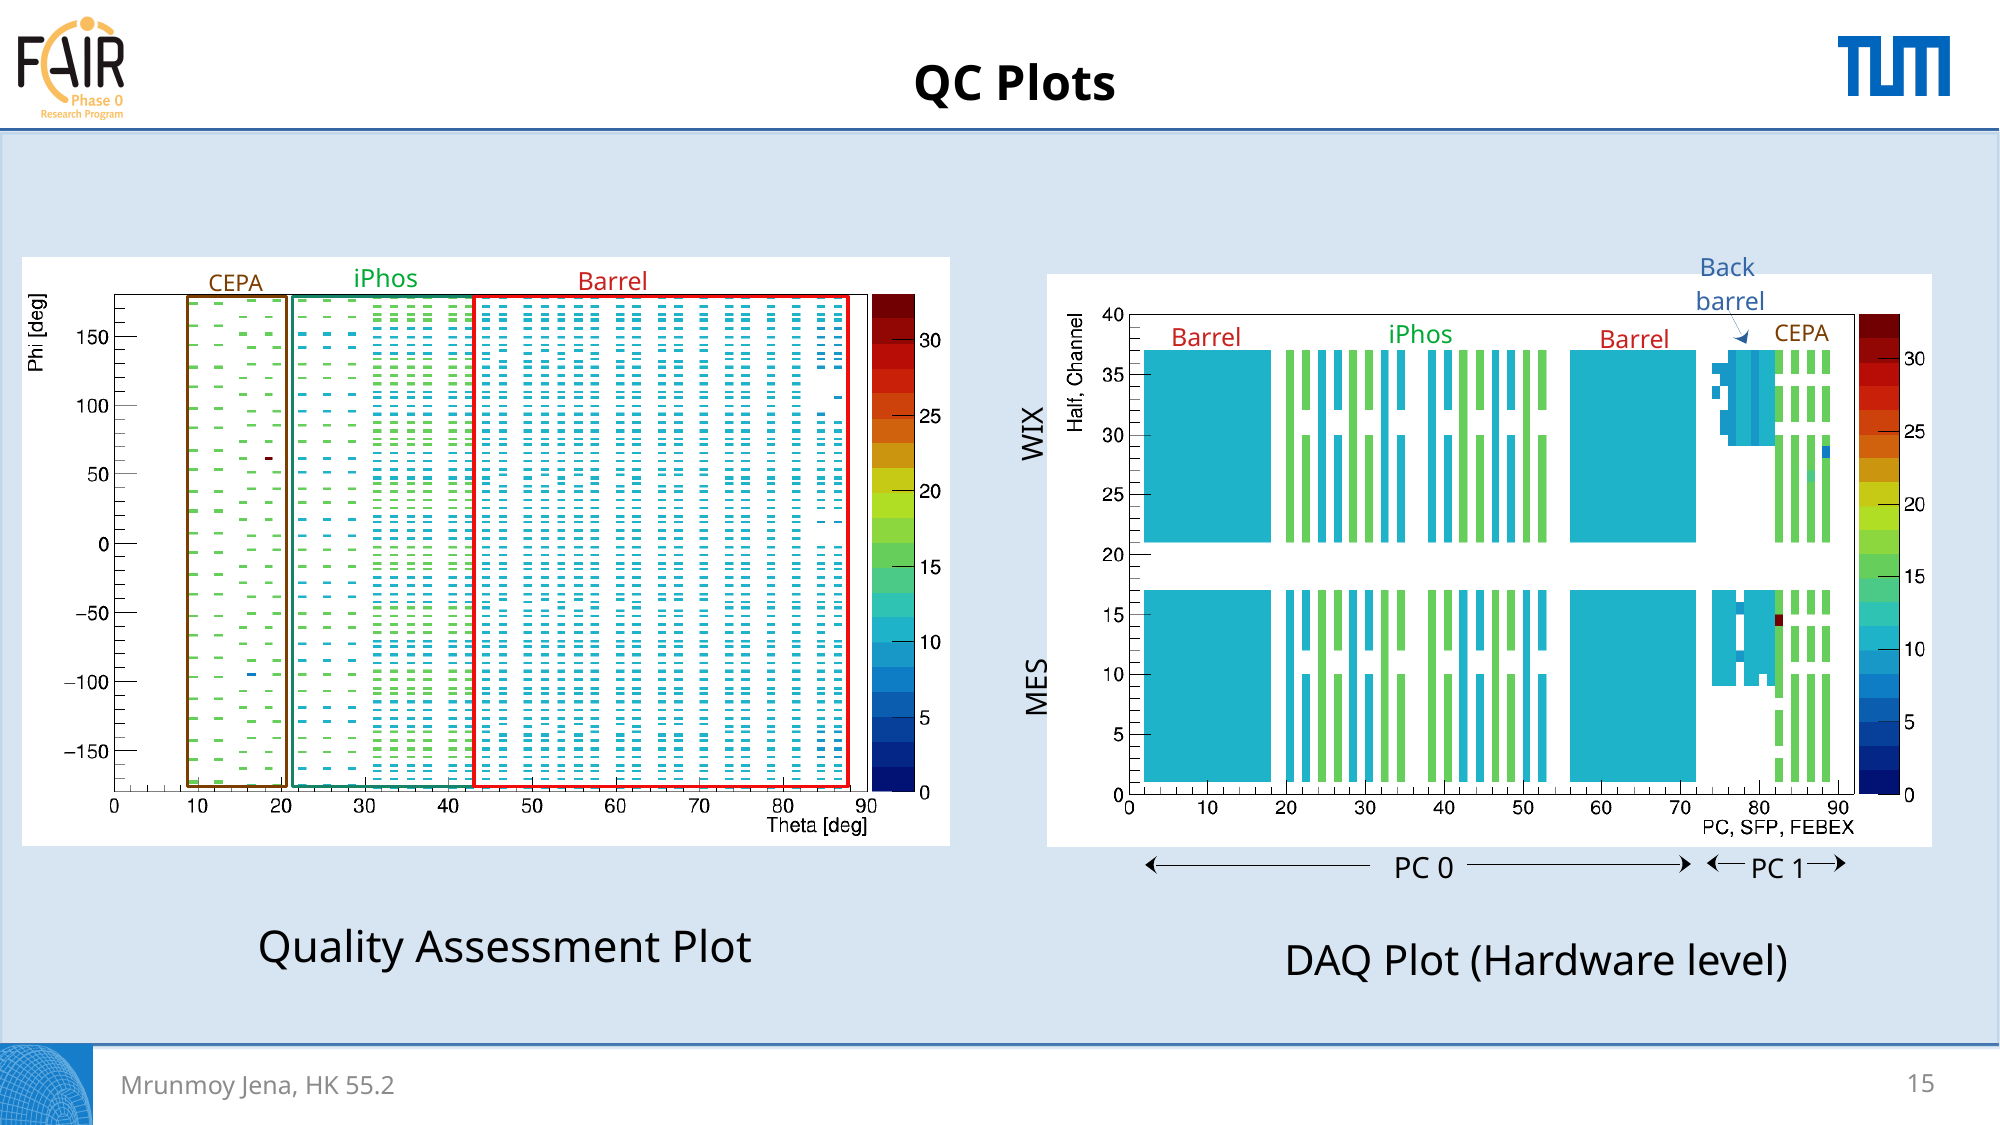

# QC Plots
Back
barrel
iPhos
Barrel
CEPA
iPhos
CEPA
Barrel
Barrel
WIX
MES
PC 0
PC 1
Quality Assessment Plot
DAQ Plot (Hardware level)
15